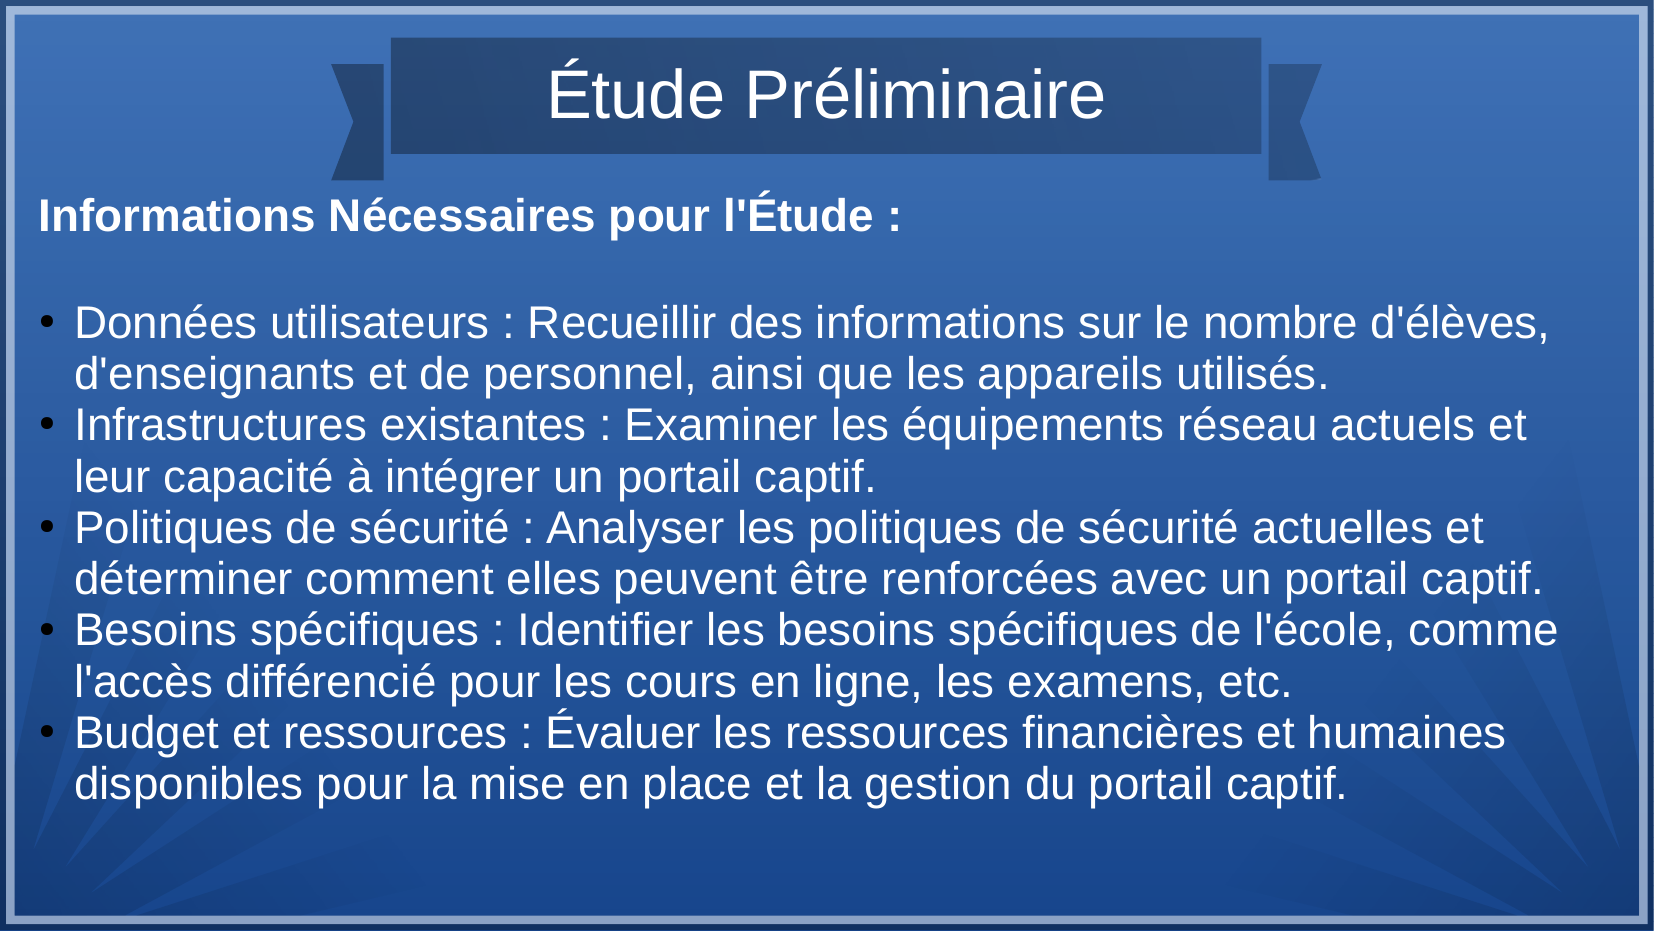

# Étude Préliminaire
Informations Nécessaires pour l'Étude :
Données utilisateurs : Recueillir des informations sur le nombre d'élèves, d'enseignants et de personnel, ainsi que les appareils utilisés.
Infrastructures existantes : Examiner les équipements réseau actuels et leur capacité à intégrer un portail captif.
Politiques de sécurité : Analyser les politiques de sécurité actuelles et déterminer comment elles peuvent être renforcées avec un portail captif.
Besoins spécifiques : Identifier les besoins spécifiques de l'école, comme l'accès différencié pour les cours en ligne, les examens, etc.
Budget et ressources : Évaluer les ressources financières et humaines disponibles pour la mise en place et la gestion du portail captif.